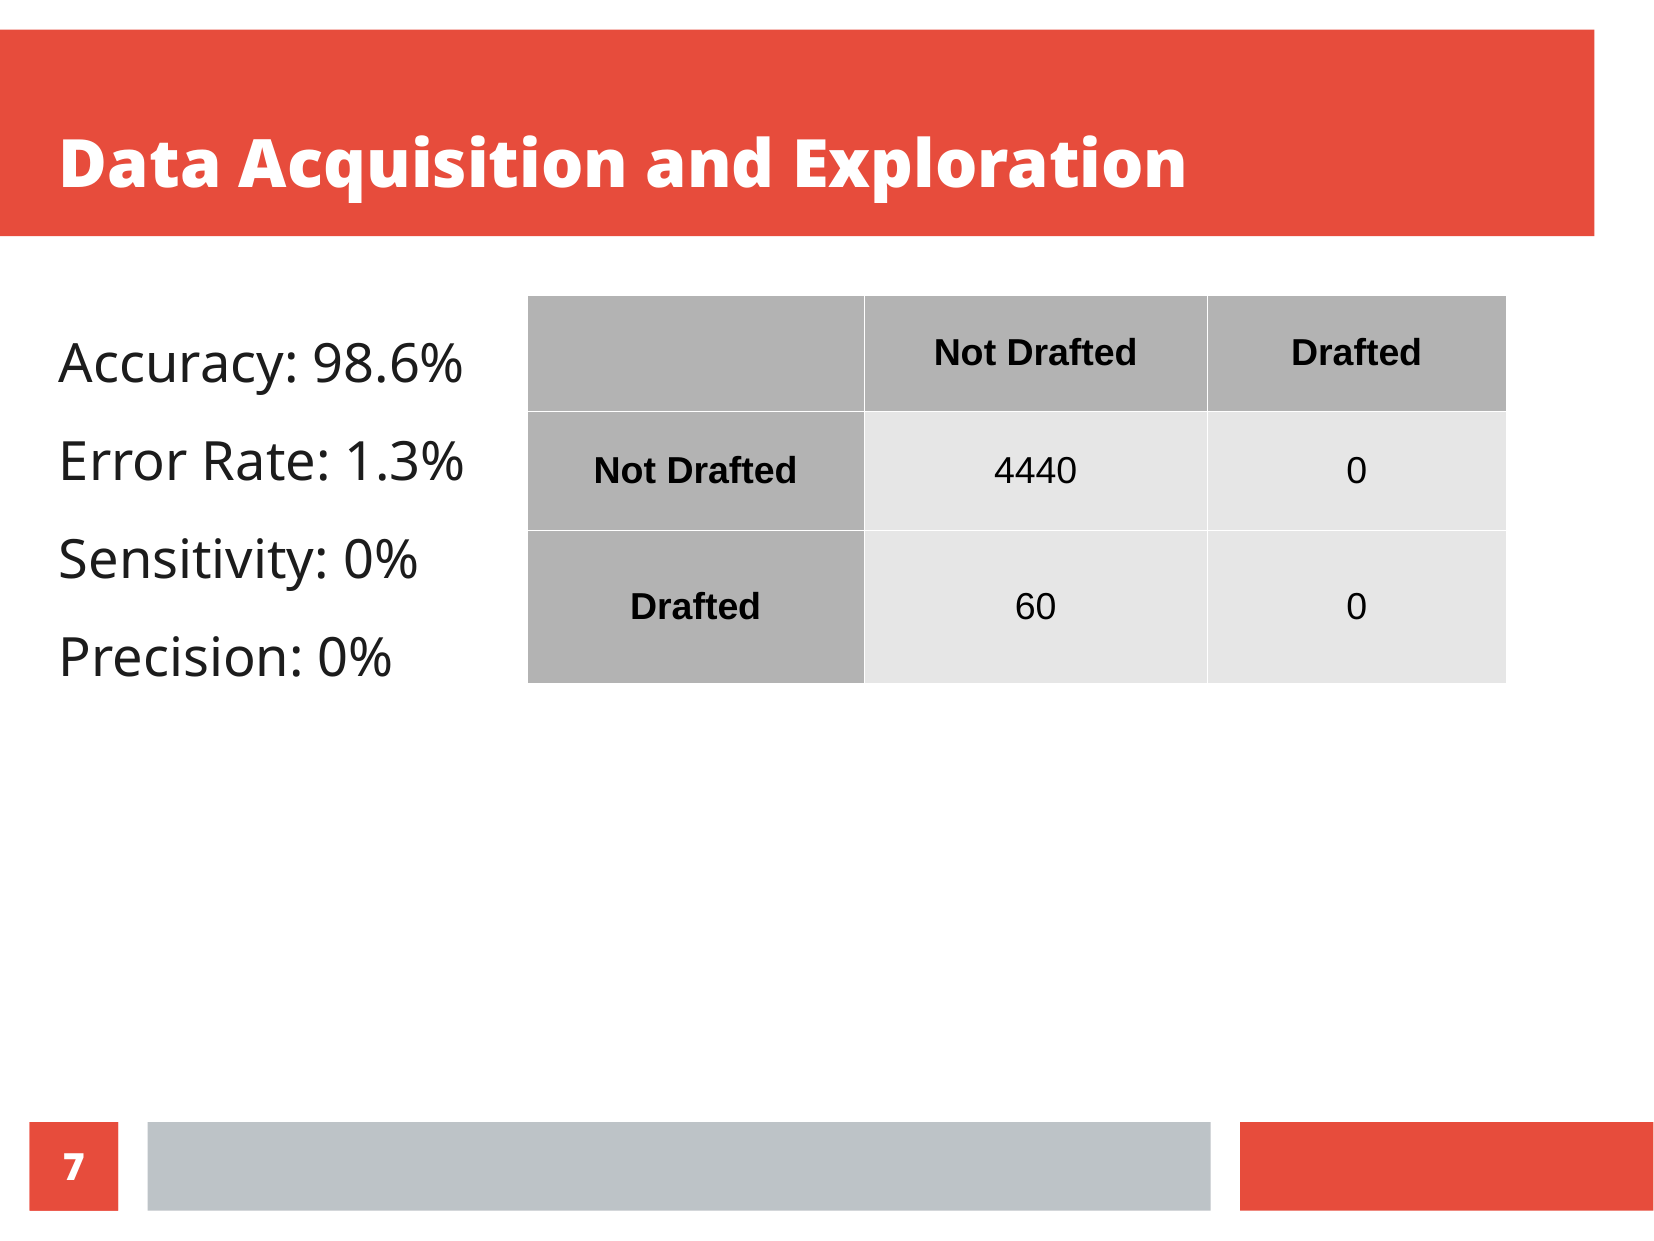

# Data Acquisition and Exploration
| | Not Drafted | Drafted |
| --- | --- | --- |
| Not Drafted | 4440 | 0 |
| Drafted | 60 | 0 |
Accuracy: 98.6%
Error Rate: 1.3%
Sensitivity: 0%
Precision: 0%
7